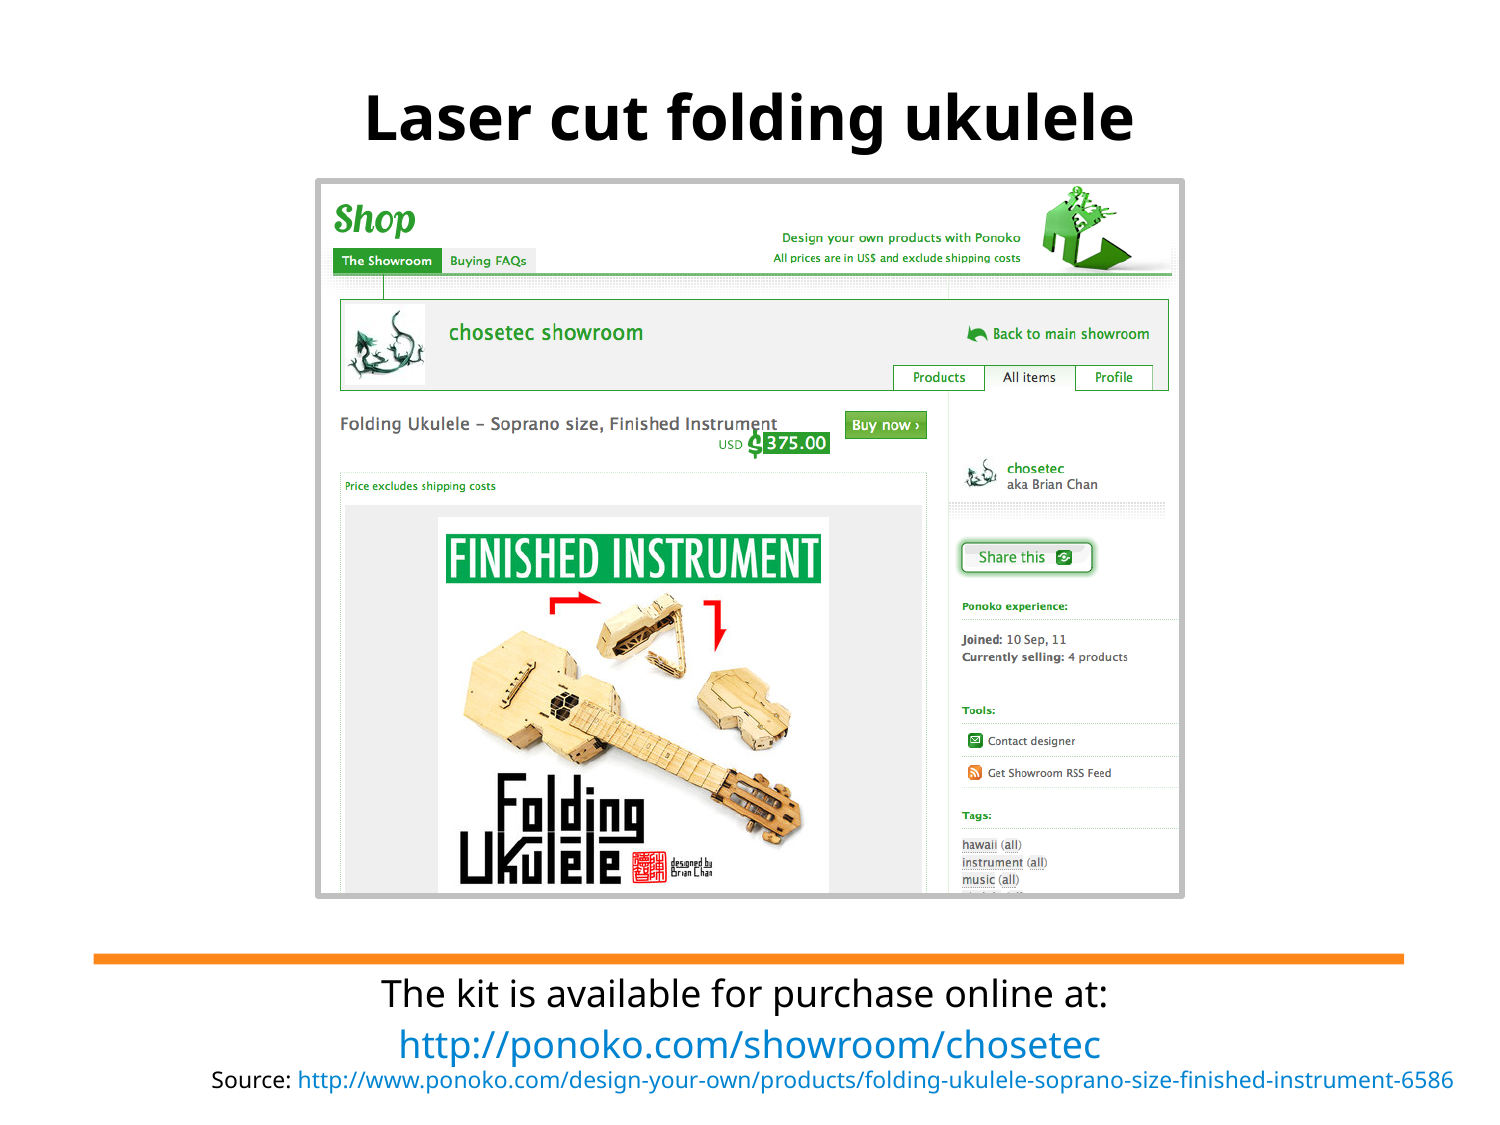

# Laser cut folding ukulele
The kit is available for purchase online at: http://ponoko.com/showroom/chosetec
Source: http://www.ponoko.com/design-your-own/products/folding-ukulele-soprano-size-finished-instrument-6586